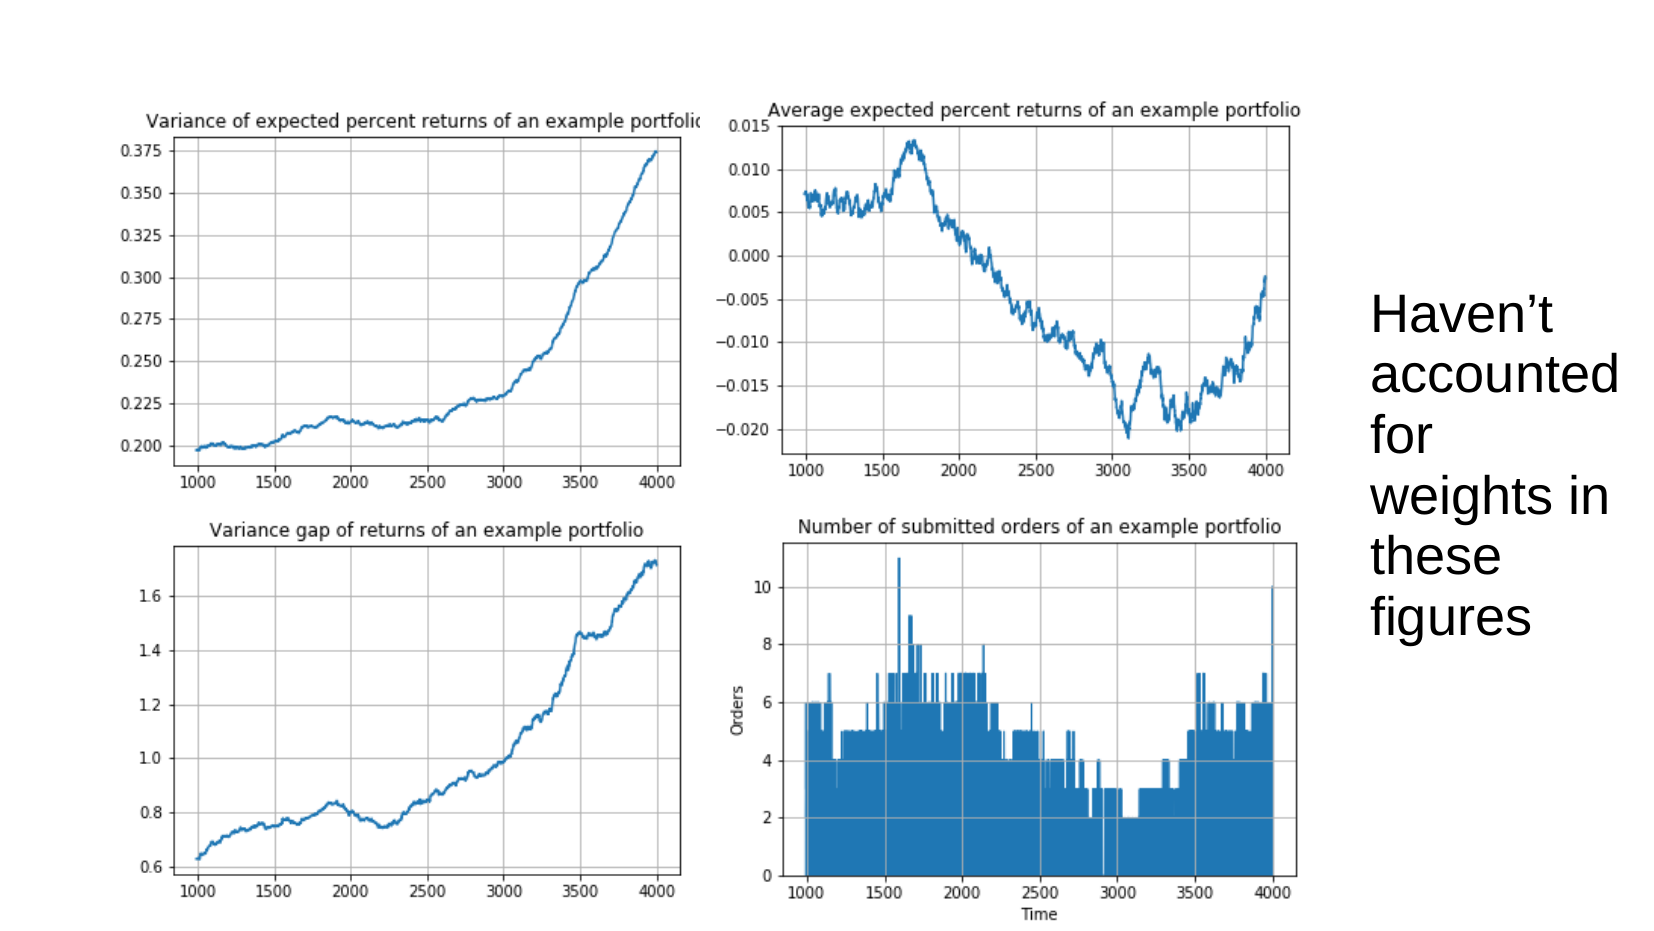

#
Haven’t accounted for weights in these figures